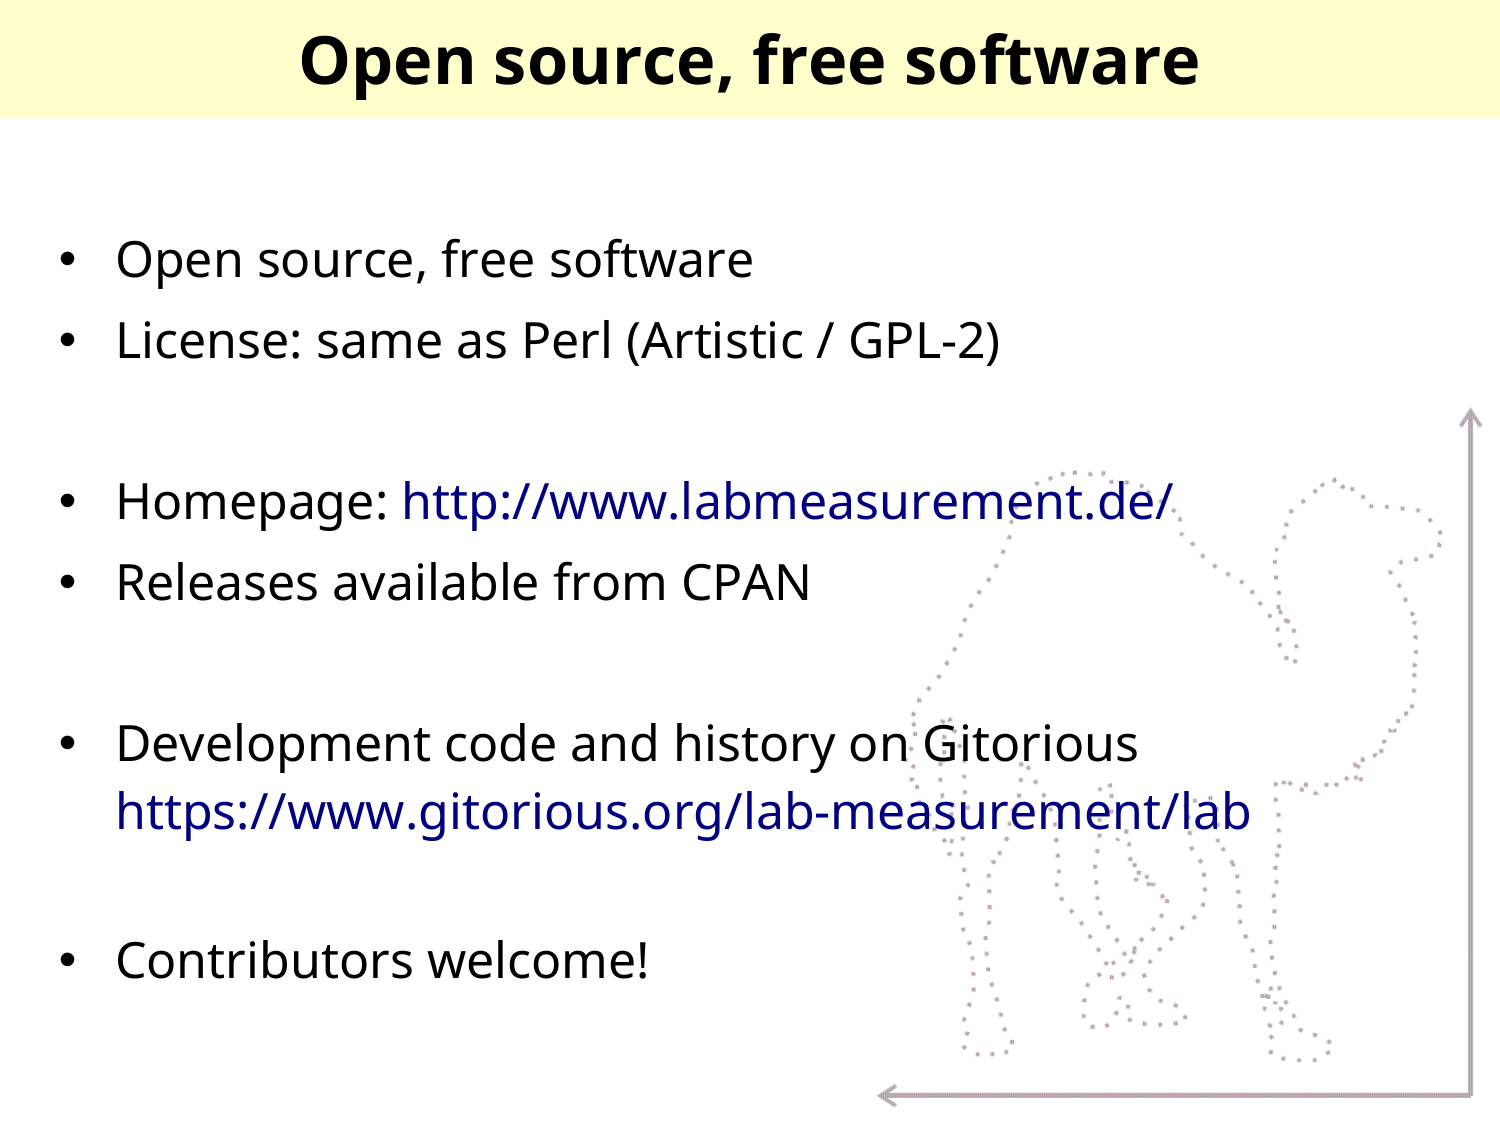

# Open source, free software
Open source, free software
License: same as Perl (Artistic / GPL-2)
Homepage: http://www.labmeasurement.de/
Releases available from CPAN
Development code and history on Gitorious
https://www.gitorious.org/lab-measurement/lab
Contributors welcome!